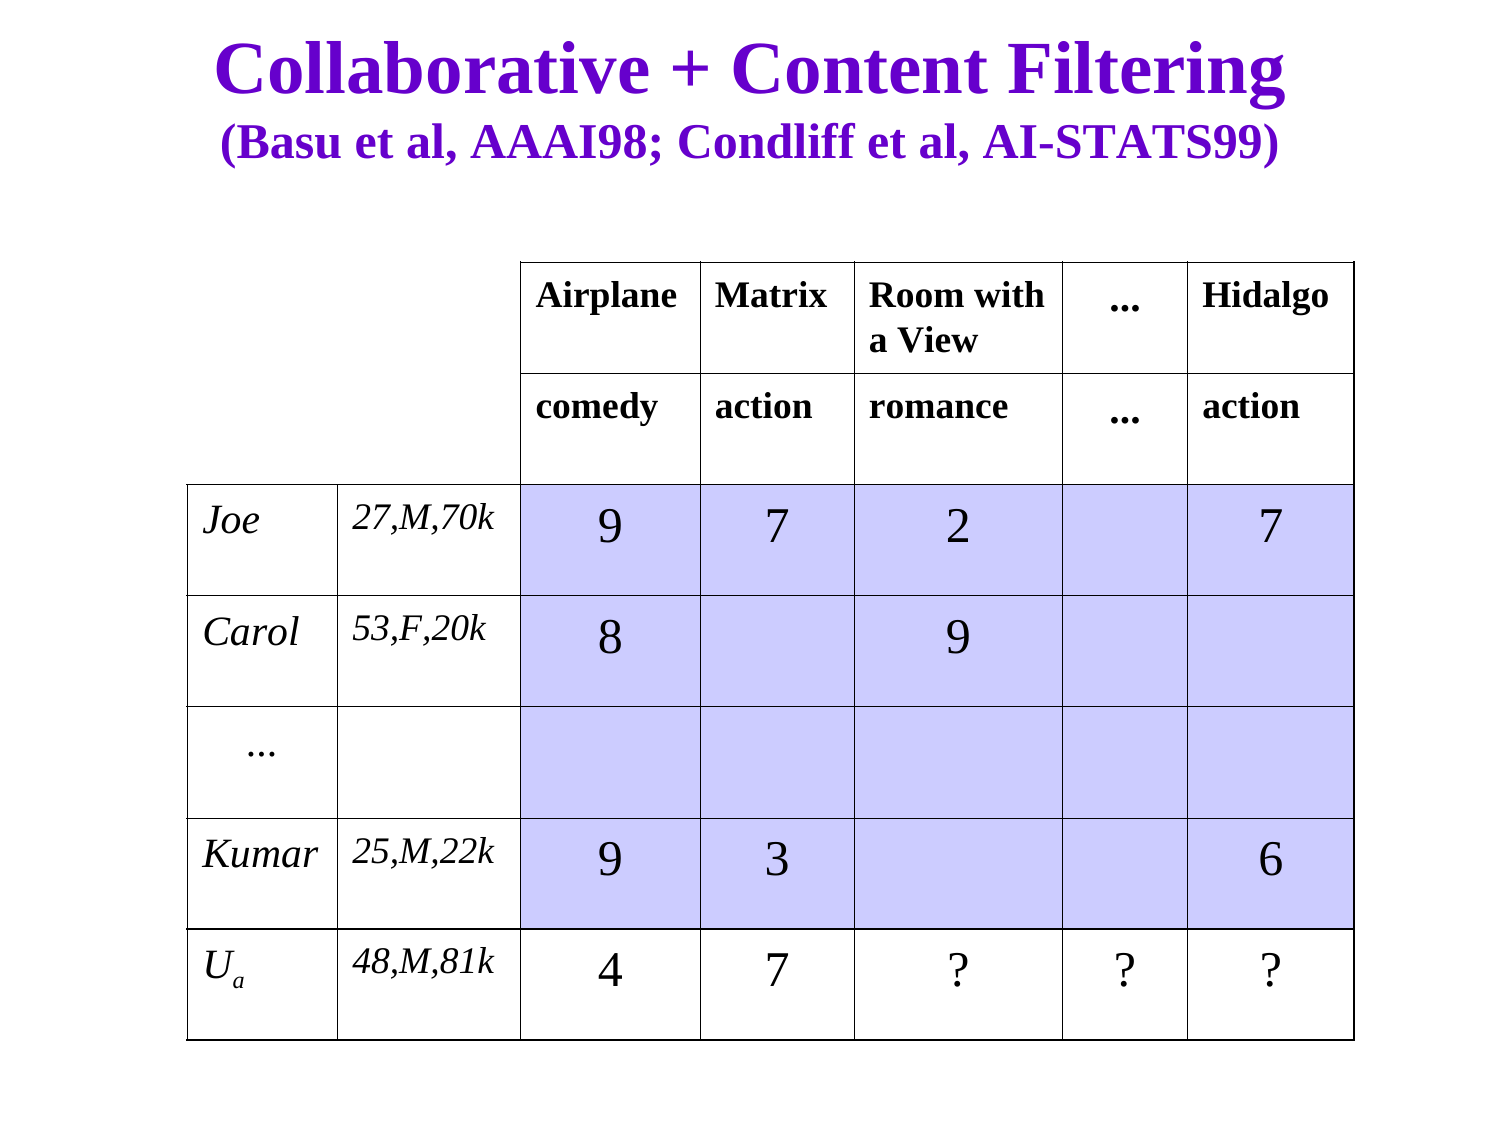

# Collaborative + Content Filtering (Basu et al, AAAI98; Condliff et al, AI-STATS99)
| | | Airplane | Matrix | Room with a View | ... | Hidalgo |
| --- | --- | --- | --- | --- | --- | --- |
| | | comedy | action | romance | ... | action |
| Joe | 27,M,70k | 9 | 7 | 2 | | 7 |
| Carol | 53,F,20k | 8 | | 9 | | |
| ... | | | | | | |
| Kumar | 25,M,22k | 9 | 3 | | | 6 |
| Ua | 48,M,81k | 4 | 7 | ? | ? | ? |